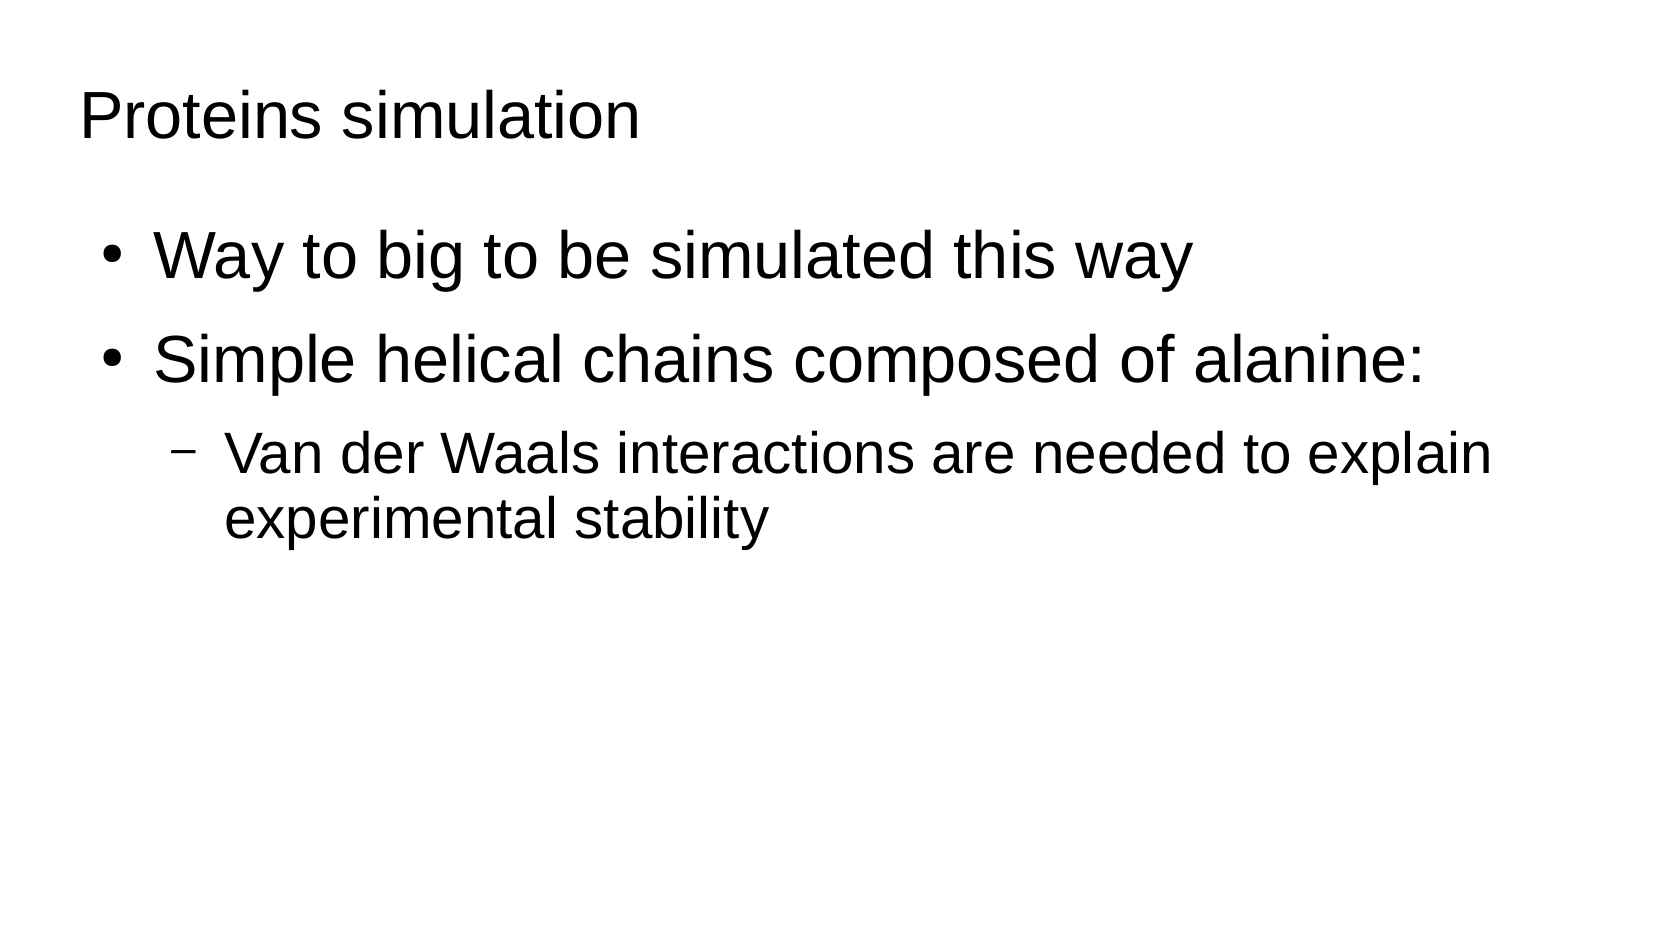

Proteins simulation
# Way to big to be simulated this way
Simple helical chains composed of alanine:
Van der Waals interactions are needed to explain experimental stability